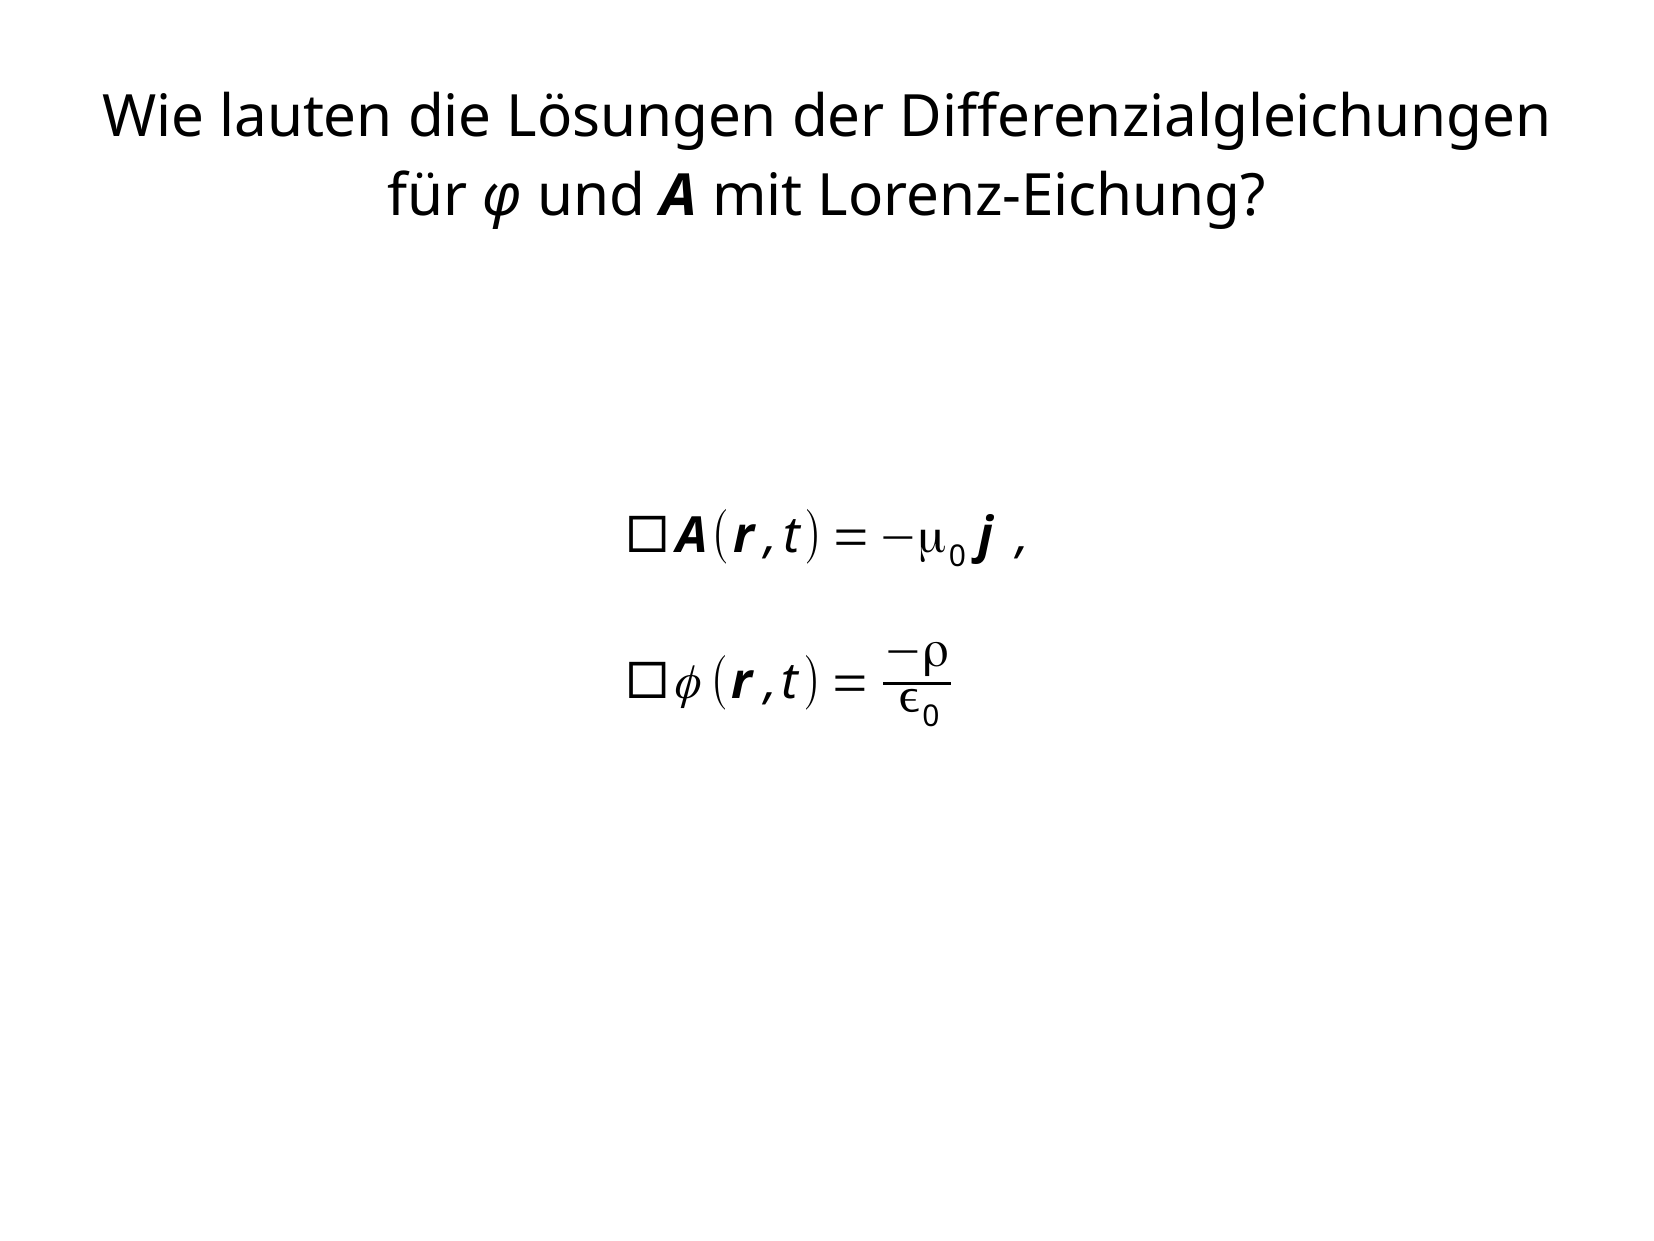

# Wie lauten die Lösungen der Differenzialgleichungen für φ und A mit Lorenz-Eichung?